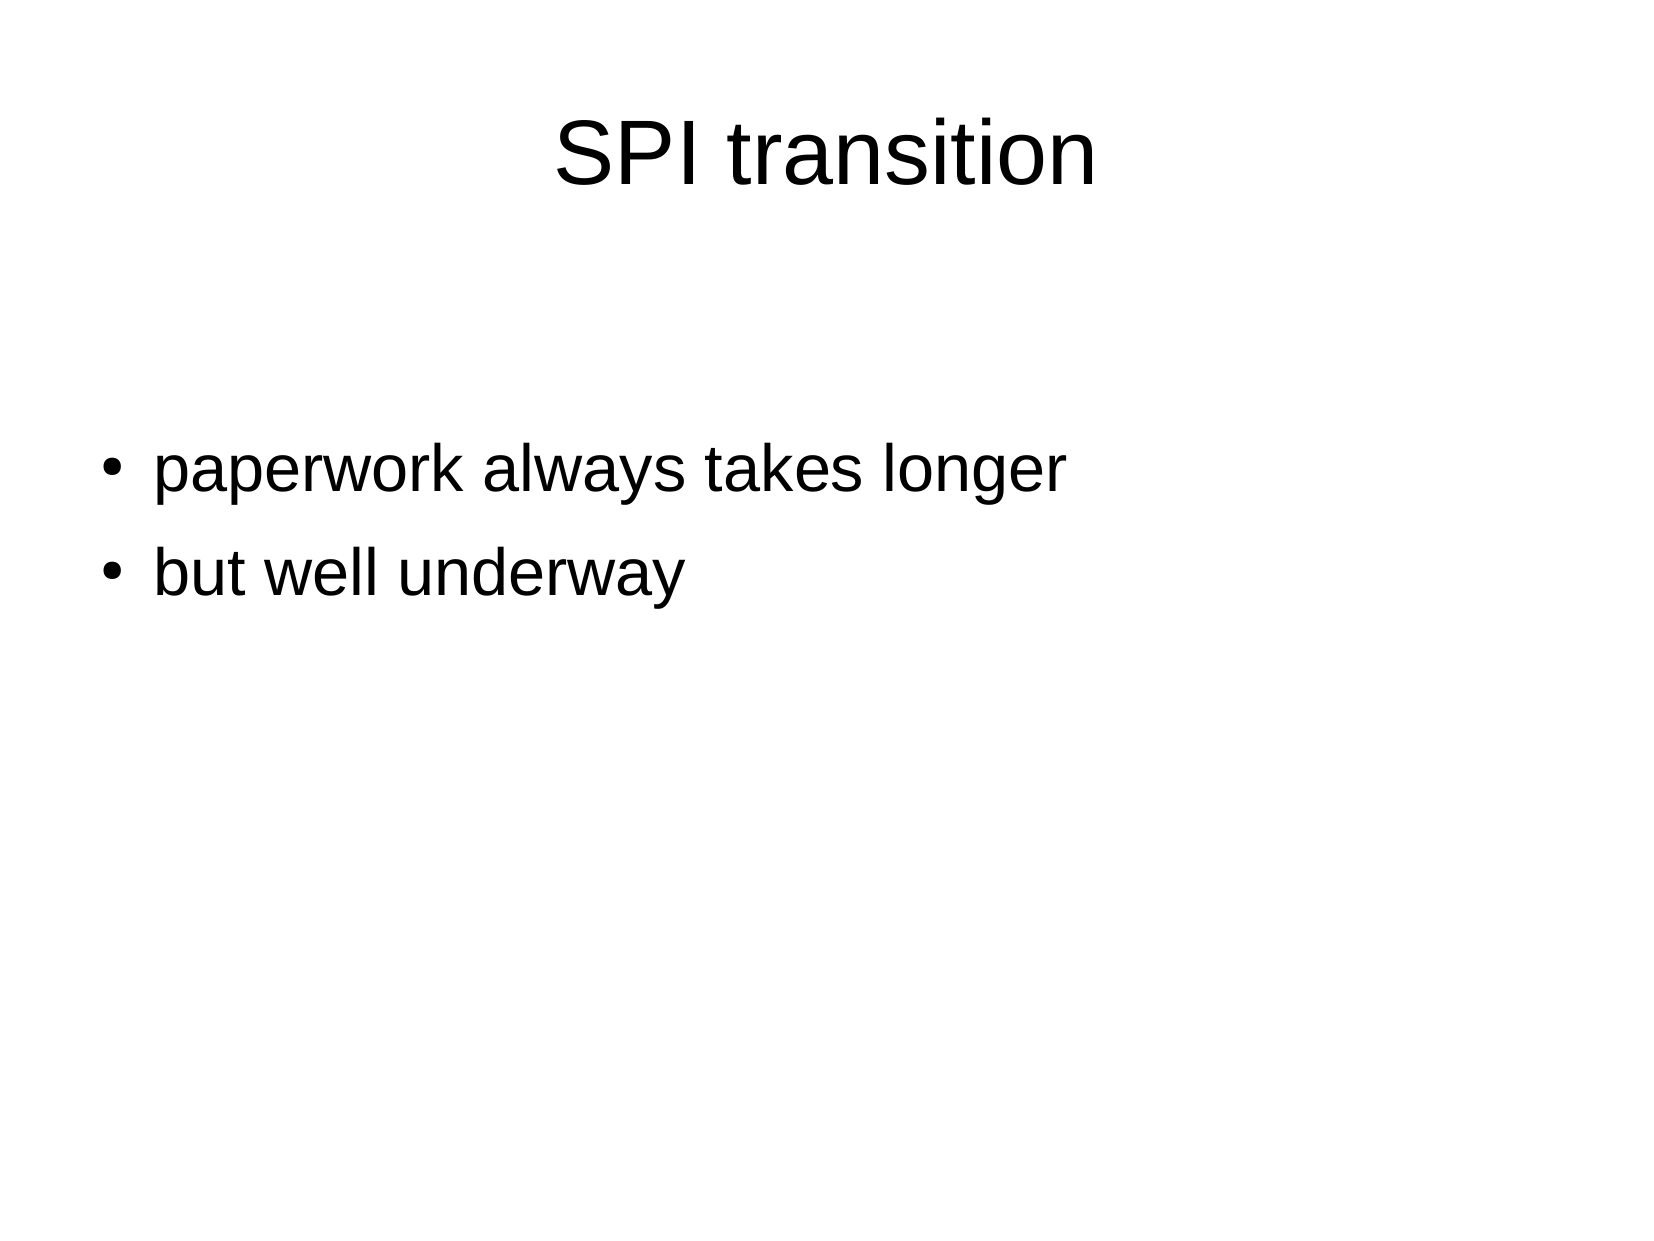

# SPI transition
paperwork always takes longer
but well underway